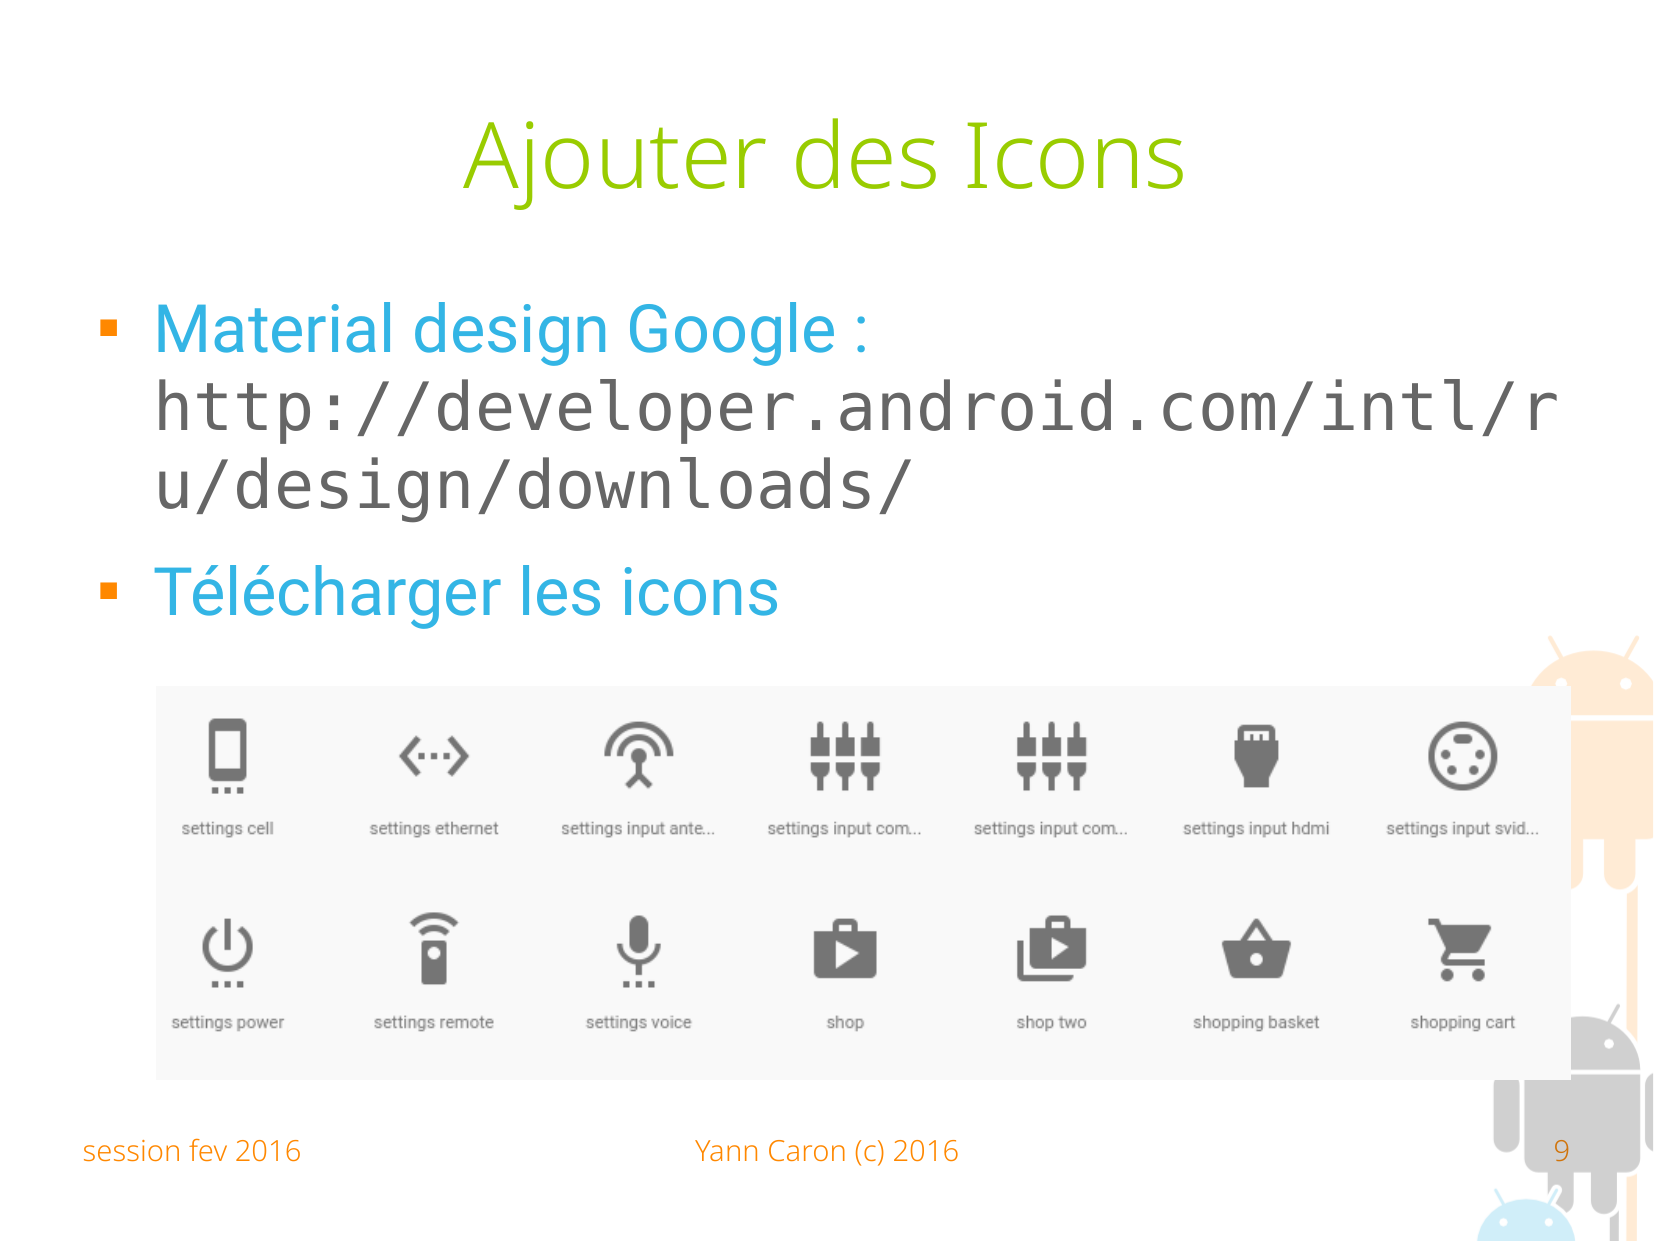

# Ajouter des Icons
Material design Google : http://developer.android.com/intl/ru/design/downloads/
Télécharger les icons
session fev 2016
Yann Caron (c) 2016
9